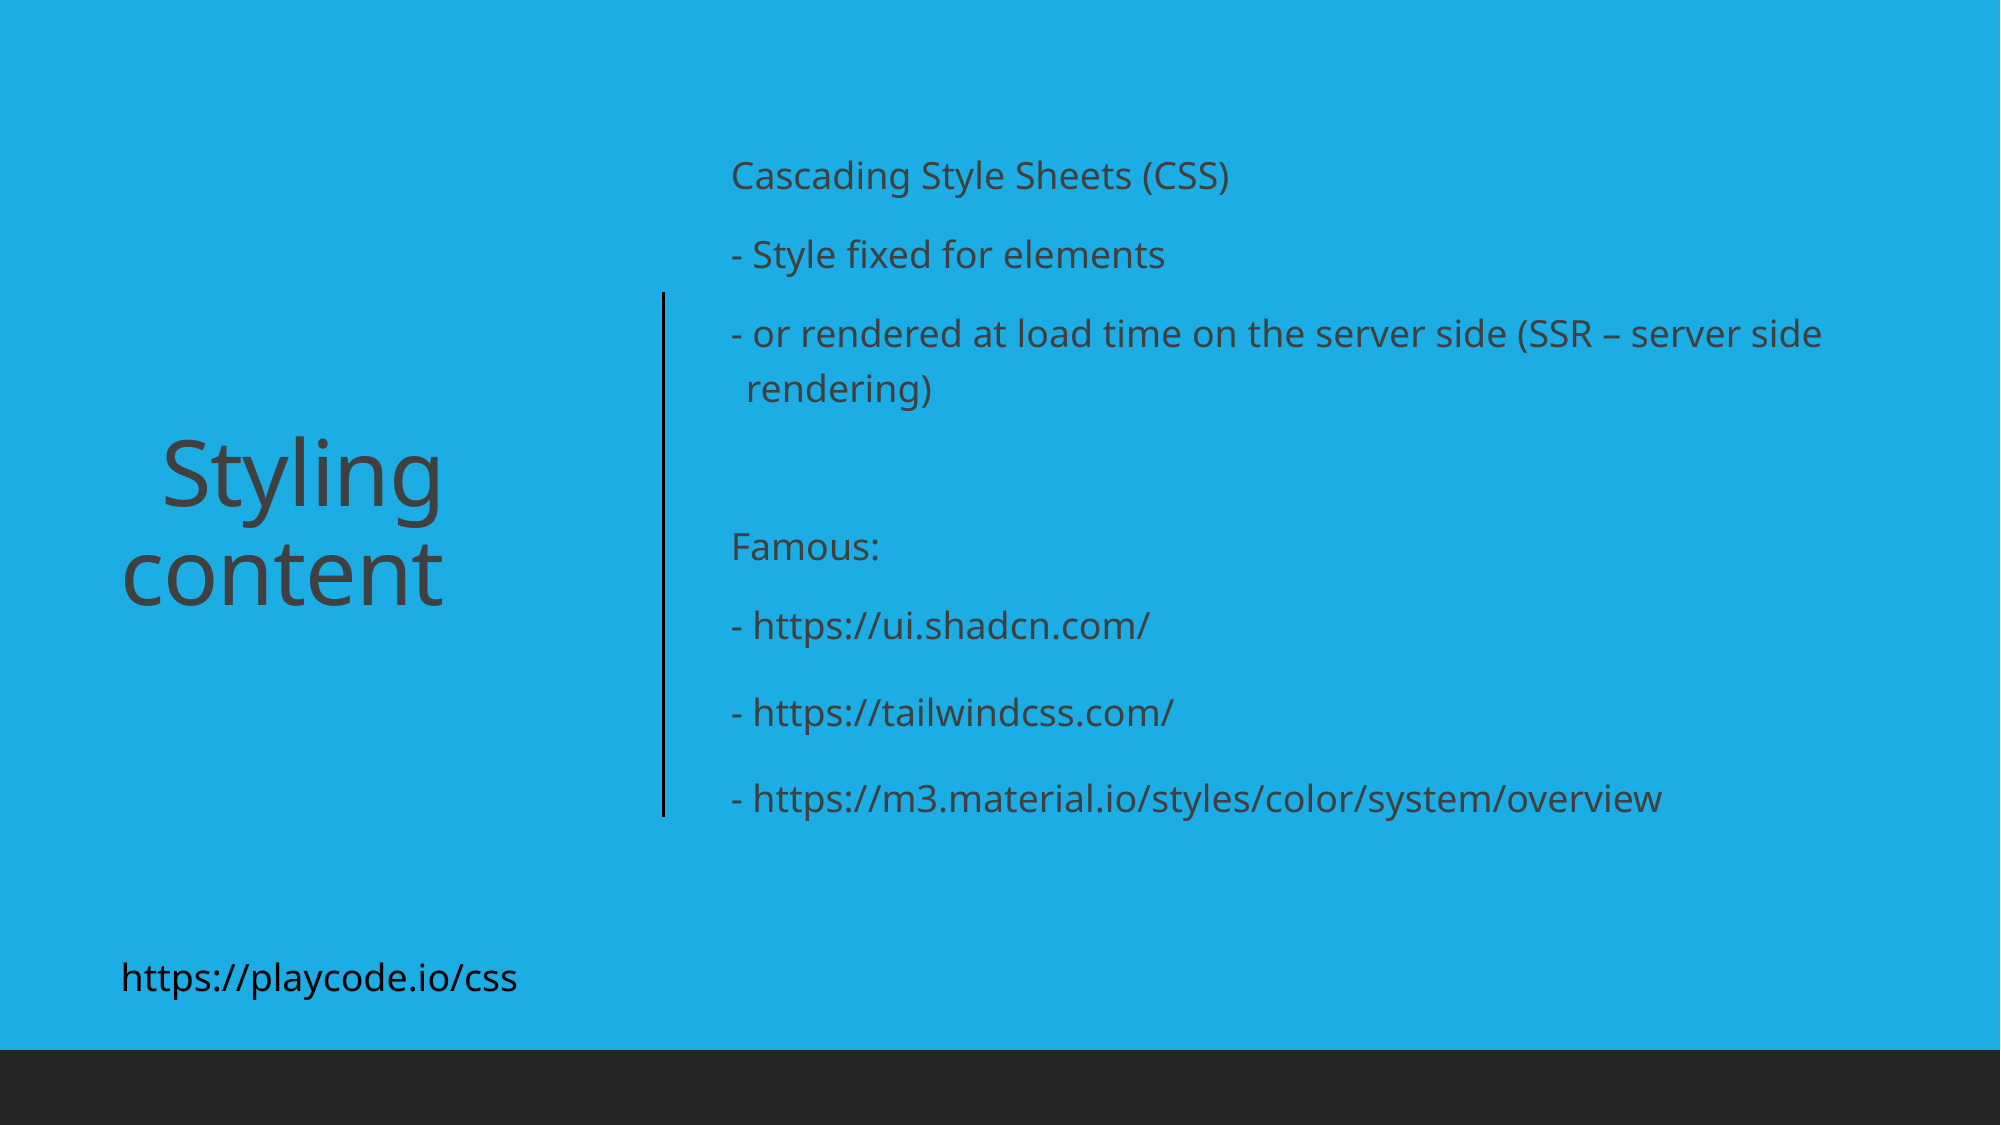

Cascading Style Sheets (CSS)
- Style fixed for elements
- or rendered at load time on the server side (SSR – server side rendering)
Famous:
- https://ui.shadcn.com/
- https://tailwindcss.com/
- https://m3.material.io/styles/color/system/overview
# Styling content
https://playcode.io/css